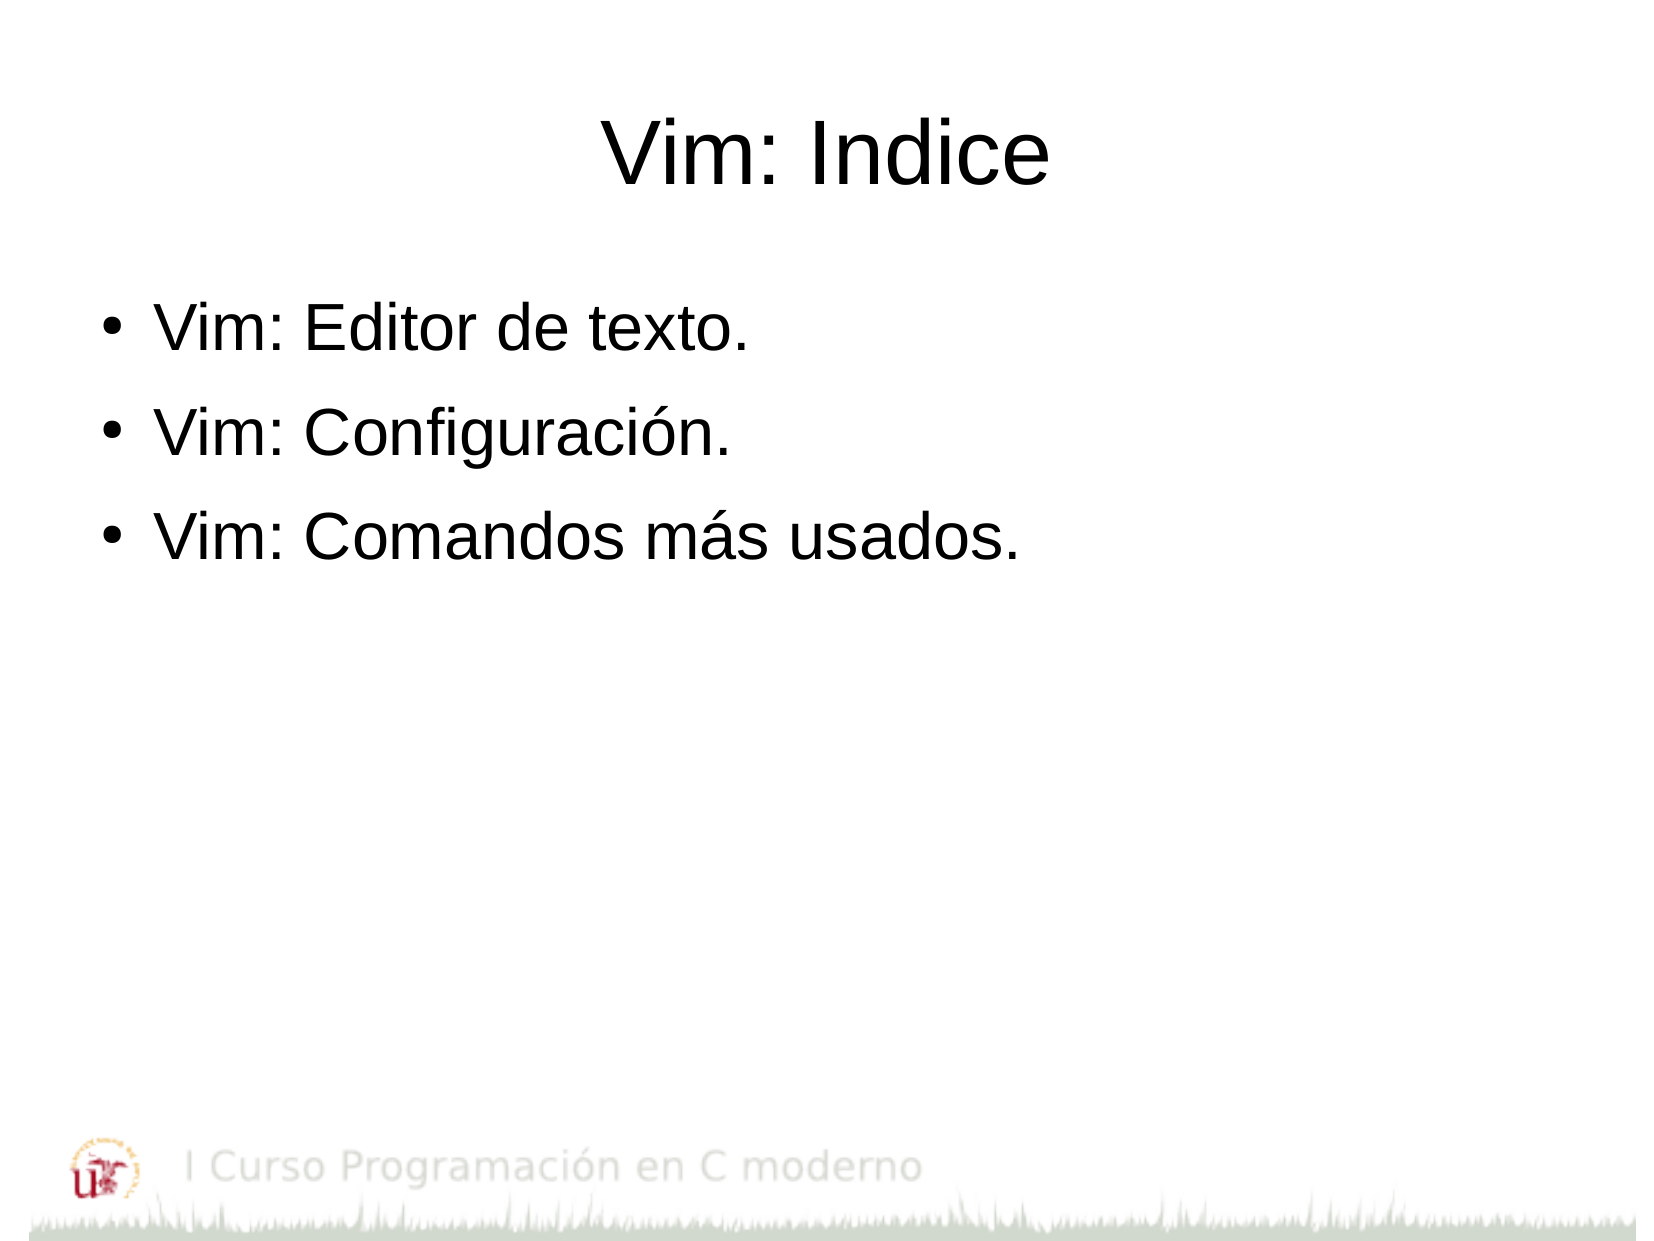

# Vim: Indice
Vim: Editor de texto.
Vim: Configuración.
Vim: Comandos más usados.